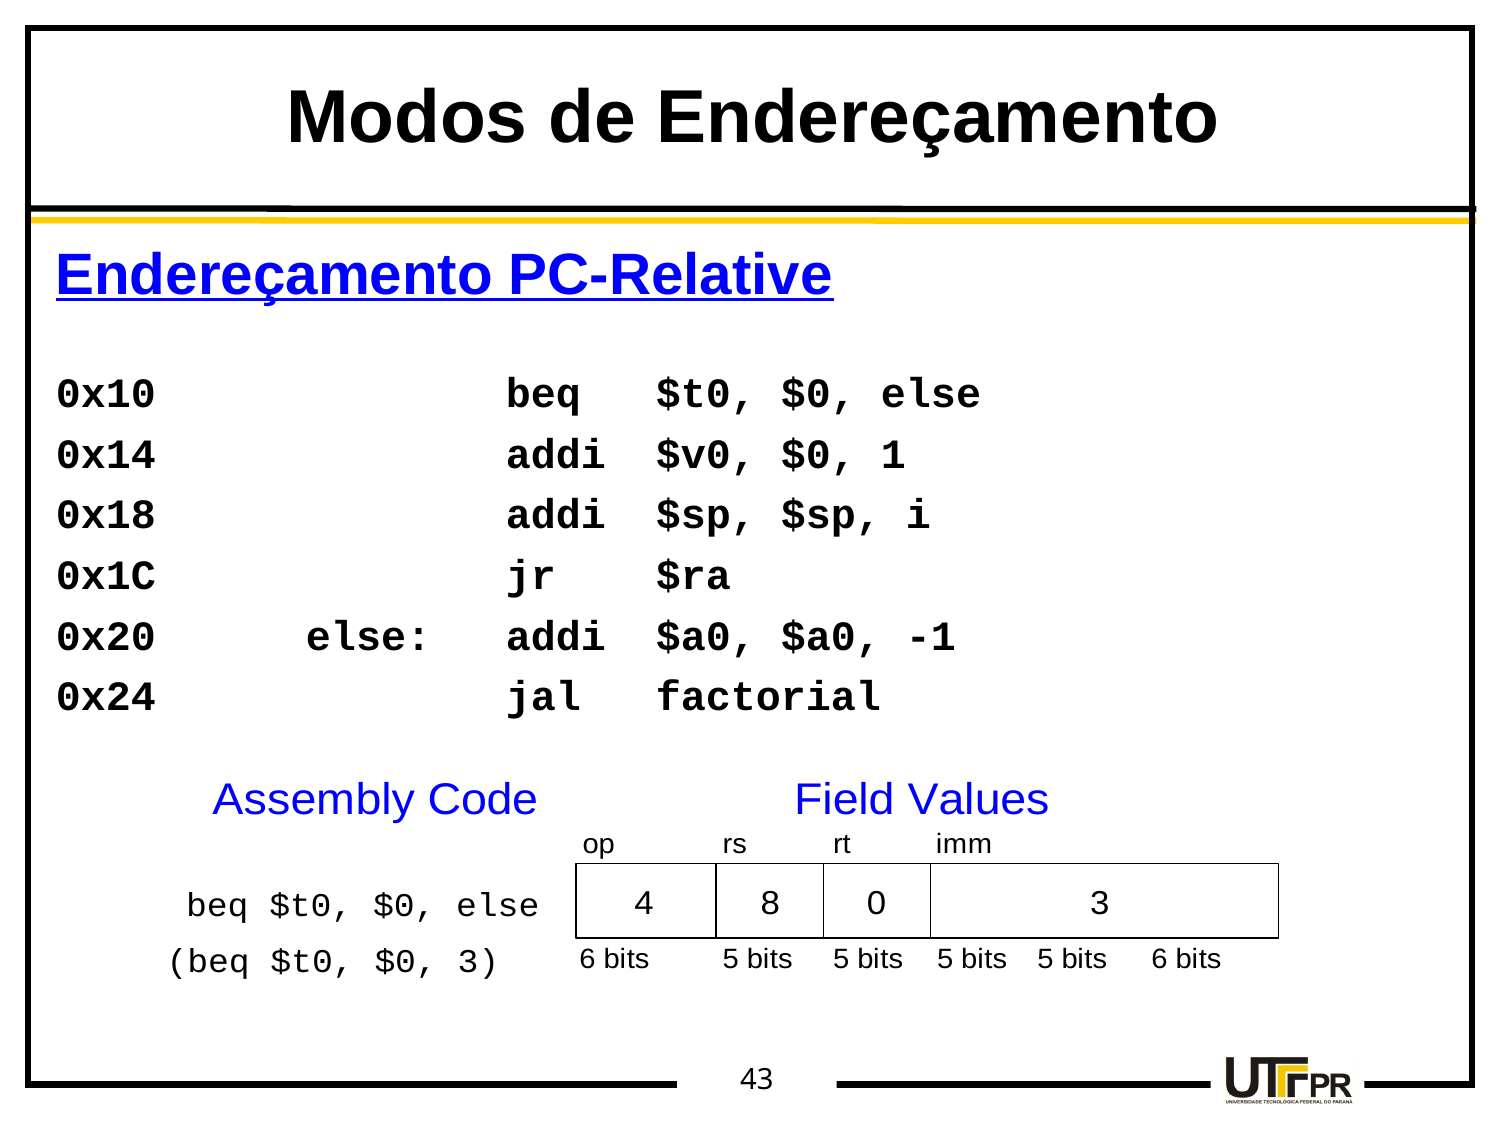

Modos de Endereçamento
# Endereçamento PC-Relative
0x10 	beq 	$t0, $0, else
0x14 	addi 	$v0, $0, 1
0x18 	addi 	$sp, $sp, i
0x1C 	jr $ra
0x20 else: 	addi 	$a0, $a0, -1
0x24 	jal 	factorial